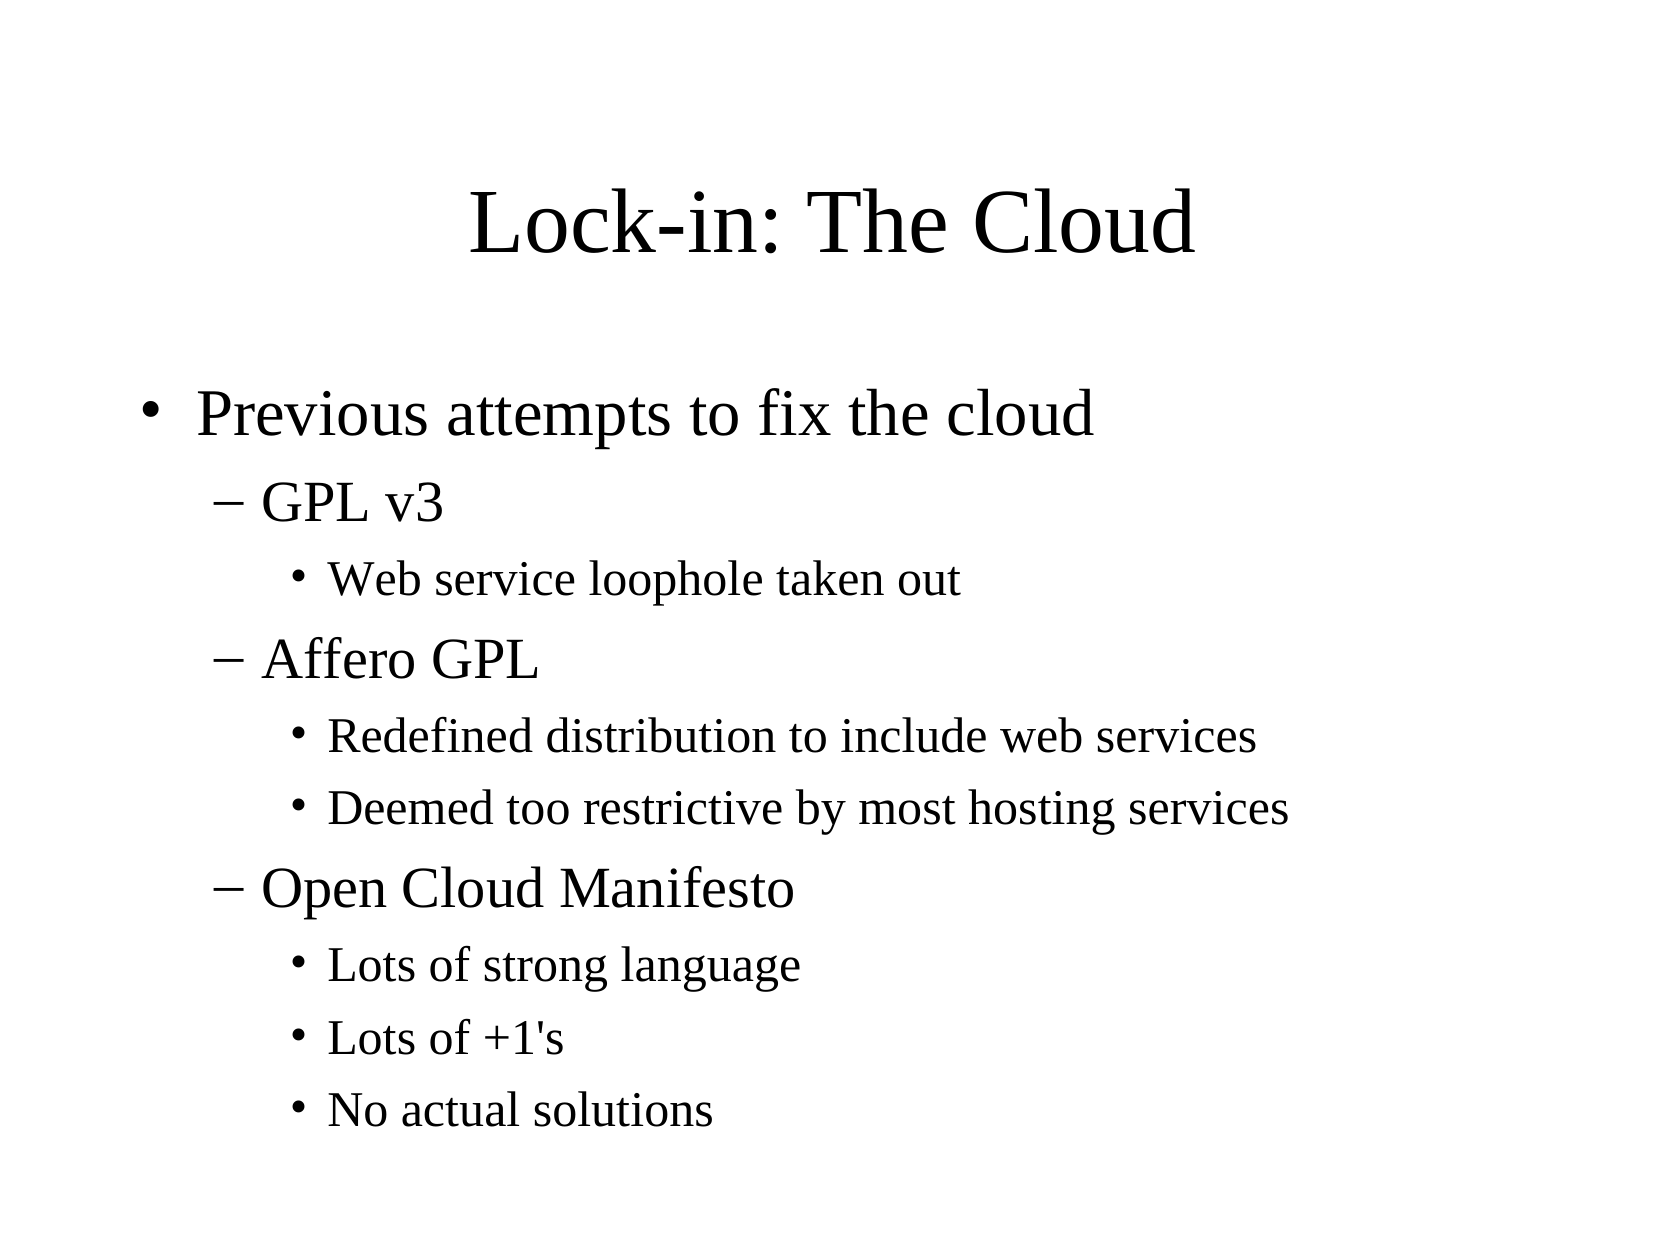

# Lock-in: The Cloud
Previous attempts to fix the cloud
GPL v3
Web service loophole taken out
Affero GPL
Redefined distribution to include web services
Deemed too restrictive by most hosting services
Open Cloud Manifesto
Lots of strong language
Lots of +1's
No actual solutions